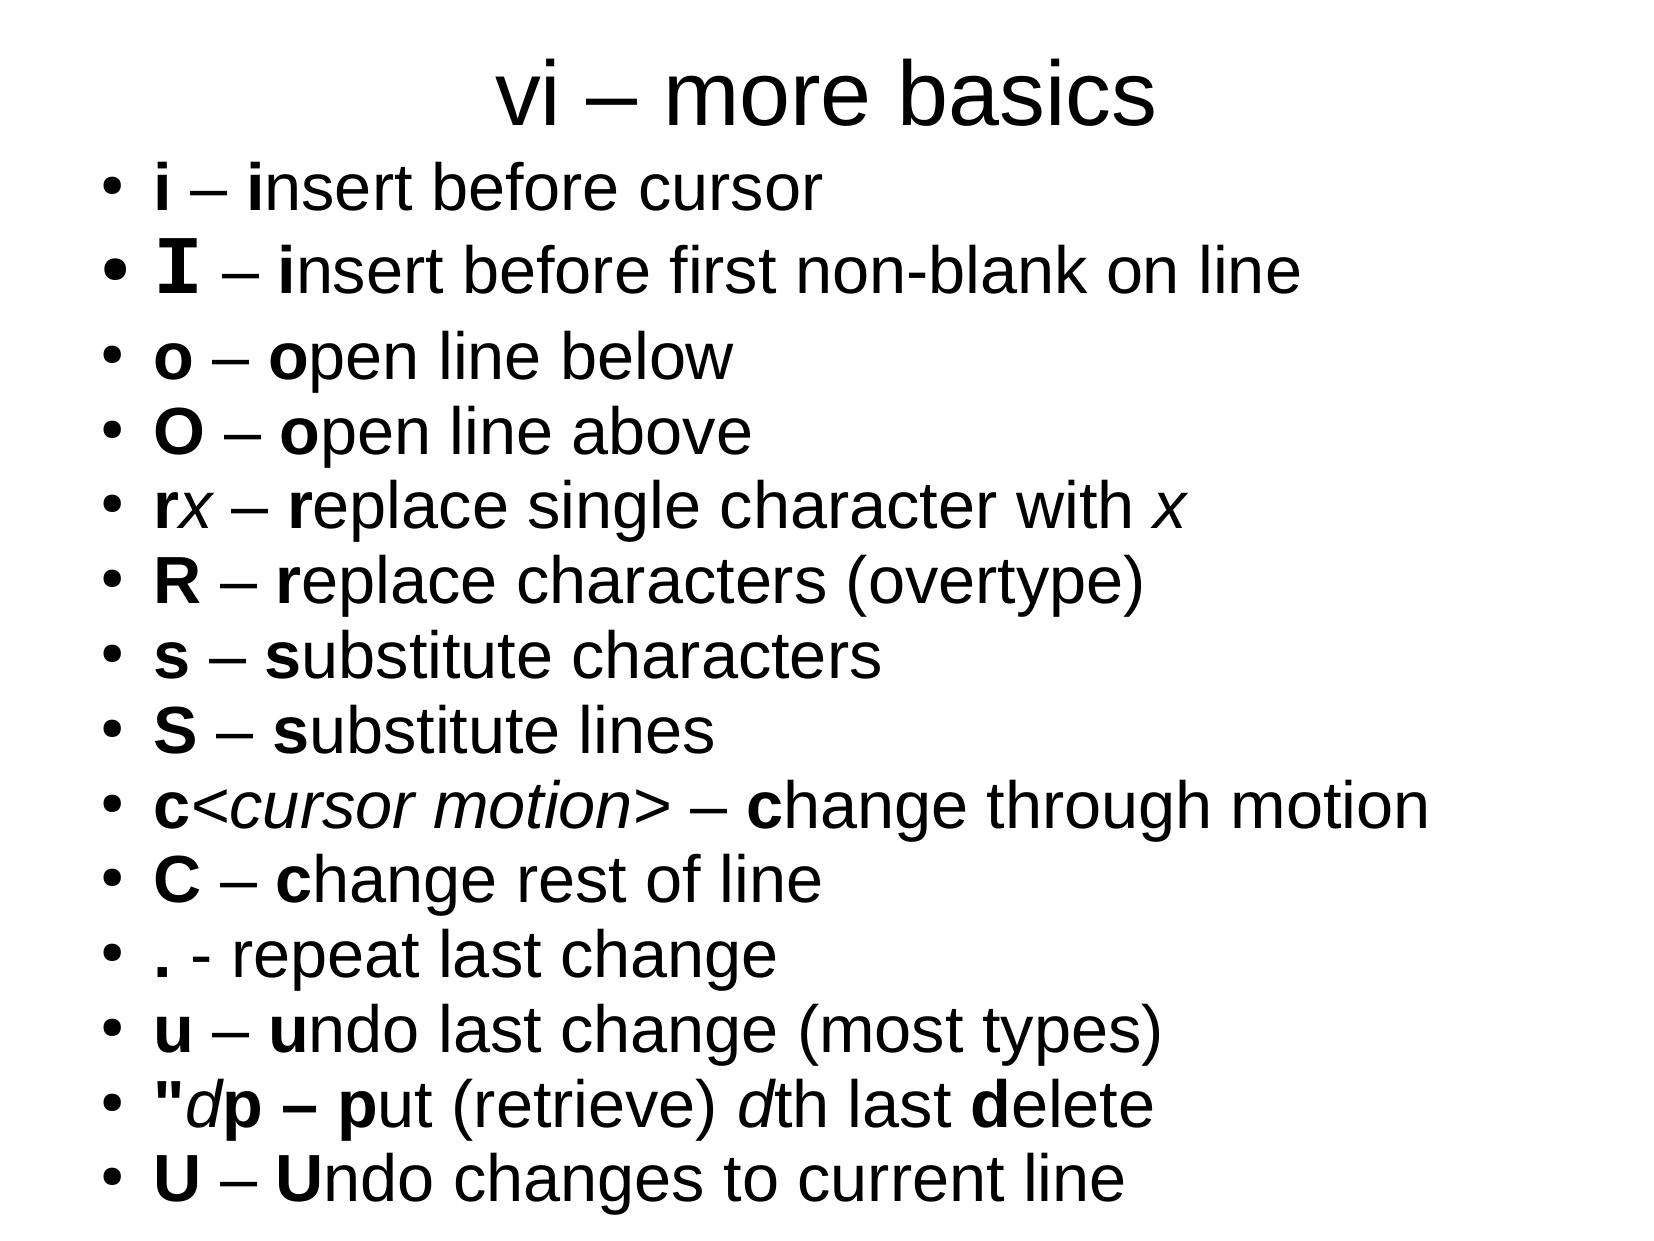

# vi – more basics
i – insert before cursor
I – insert before first non-blank on line
o – open line below
O – open line above
rx – replace single character with x
R – replace characters (overtype)
s – substitute characters
S – substitute lines
c<cursor motion> – change through motion
C – change rest of line
. - repeat last change
u – undo last change (most types)
"dp – put (retrieve) dth last delete
U – Undo changes to current line